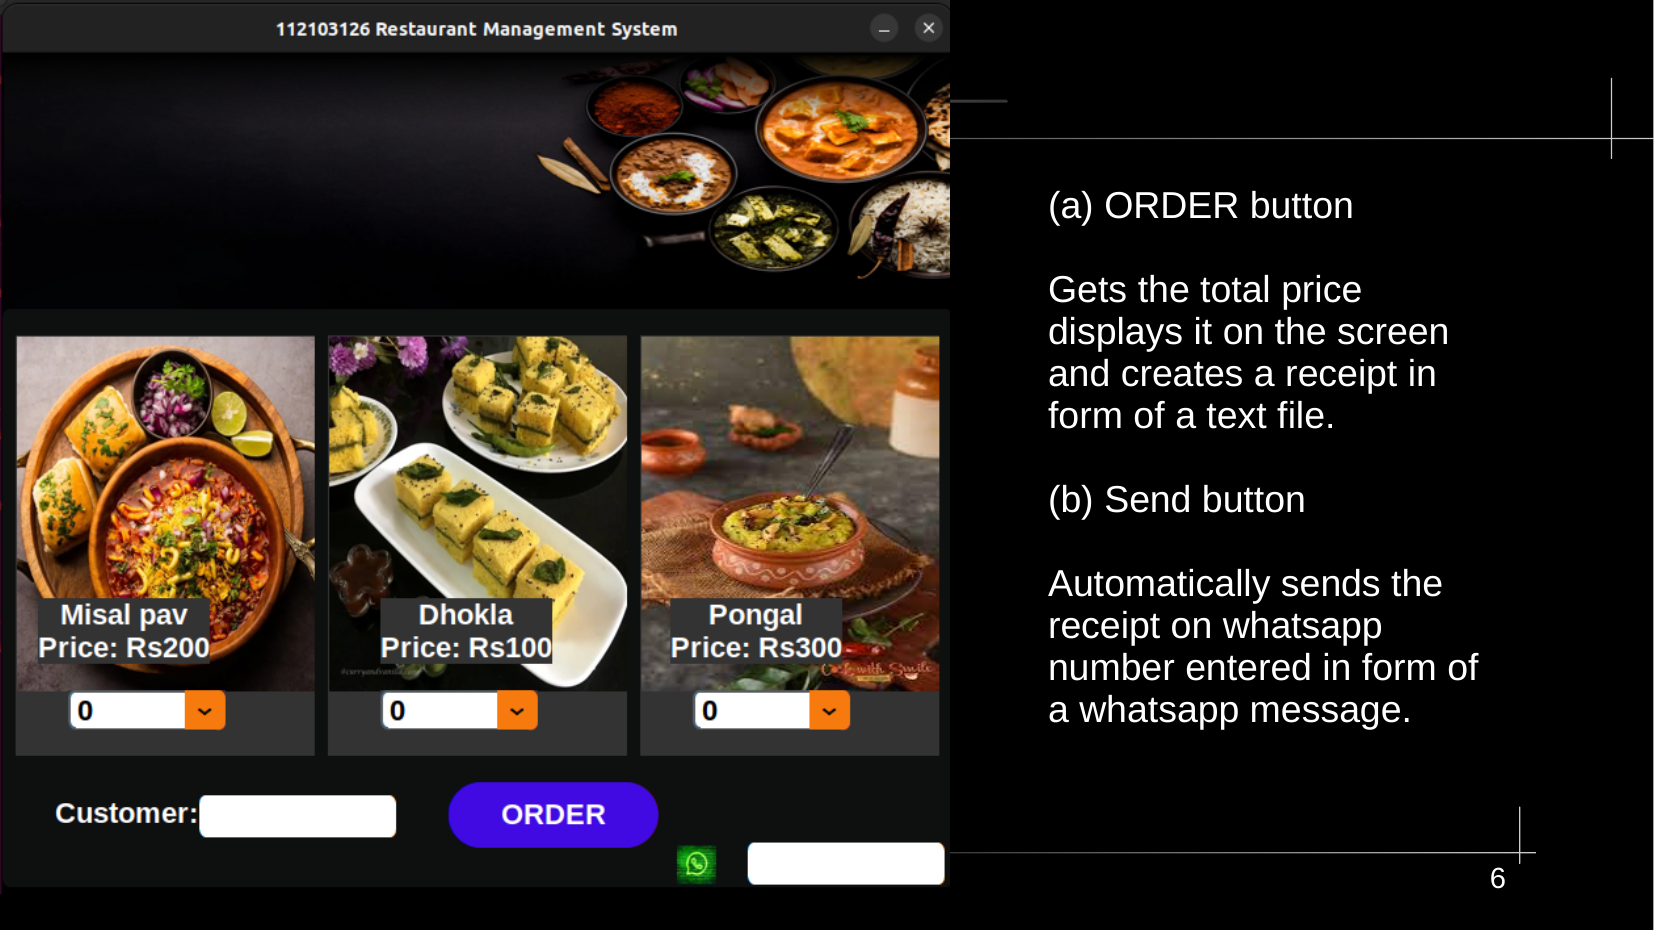

(a) ORDER button
Gets the total price displays it on the screen and creates a receipt in form of a text file.
(b) Send button
Automatically sends the receipt on whatsapp number entered in form of a whatsapp message.
6